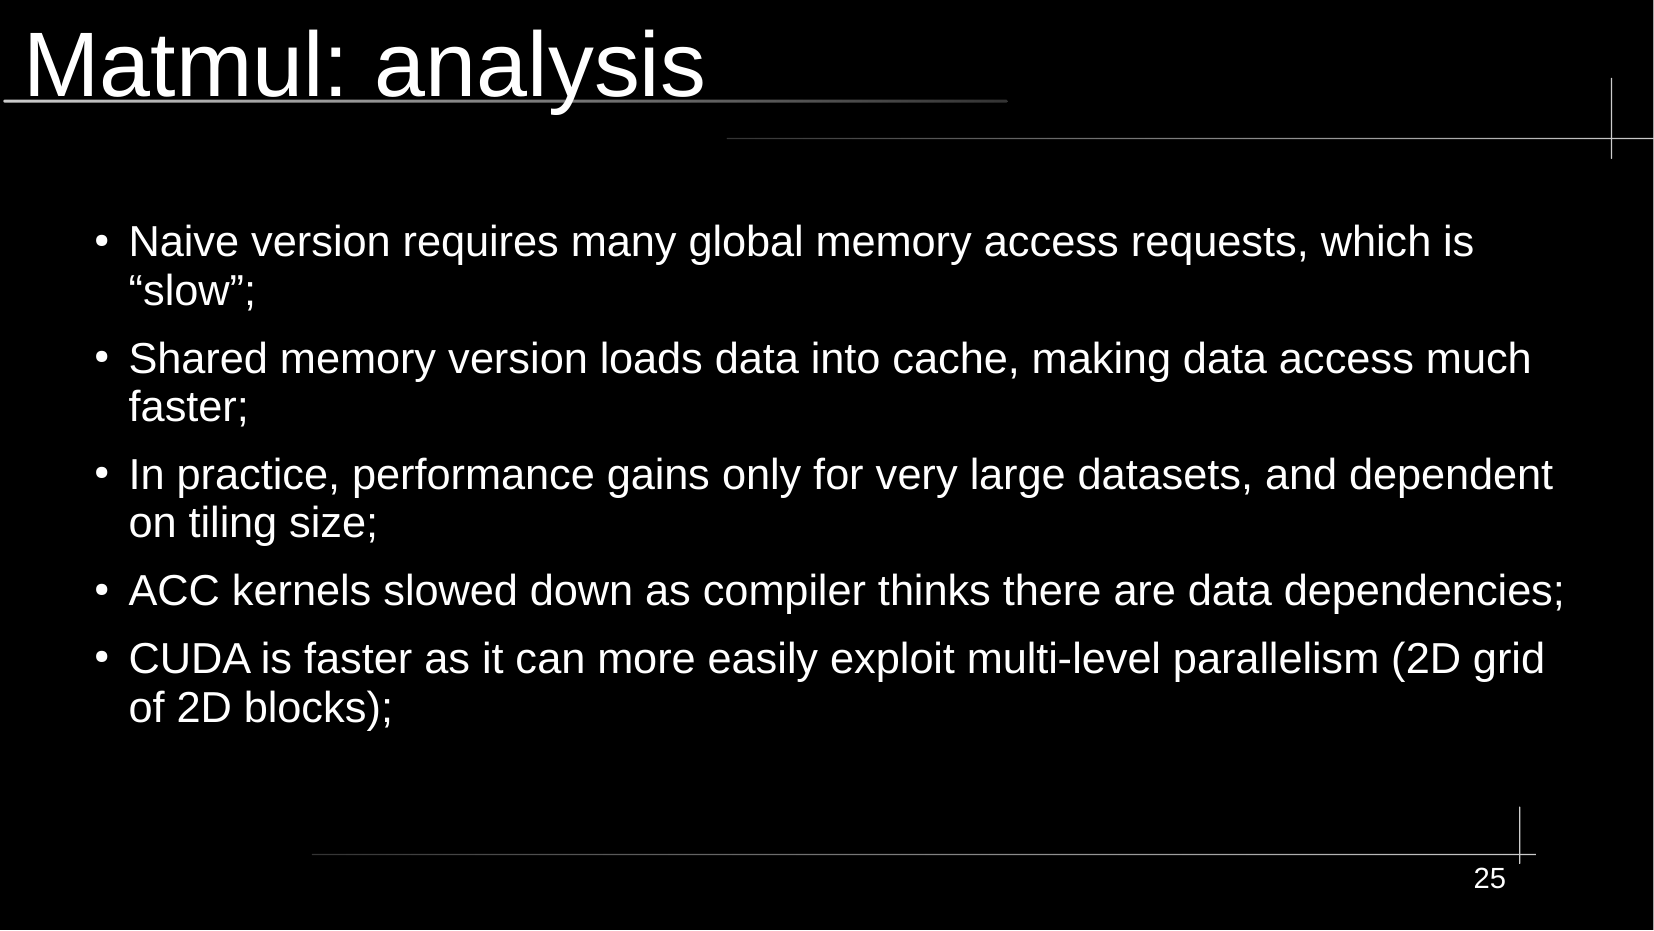

# Matmul: analysis
Naive version requires many global memory access requests, which is “slow”;
Shared memory version loads data into cache, making data access much faster;
In practice, performance gains only for very large datasets, and dependent on tiling size;
ACC kernels slowed down as compiler thinks there are data dependencies;
CUDA is faster as it can more easily exploit multi-level parallelism (2D grid of 2D blocks);
25